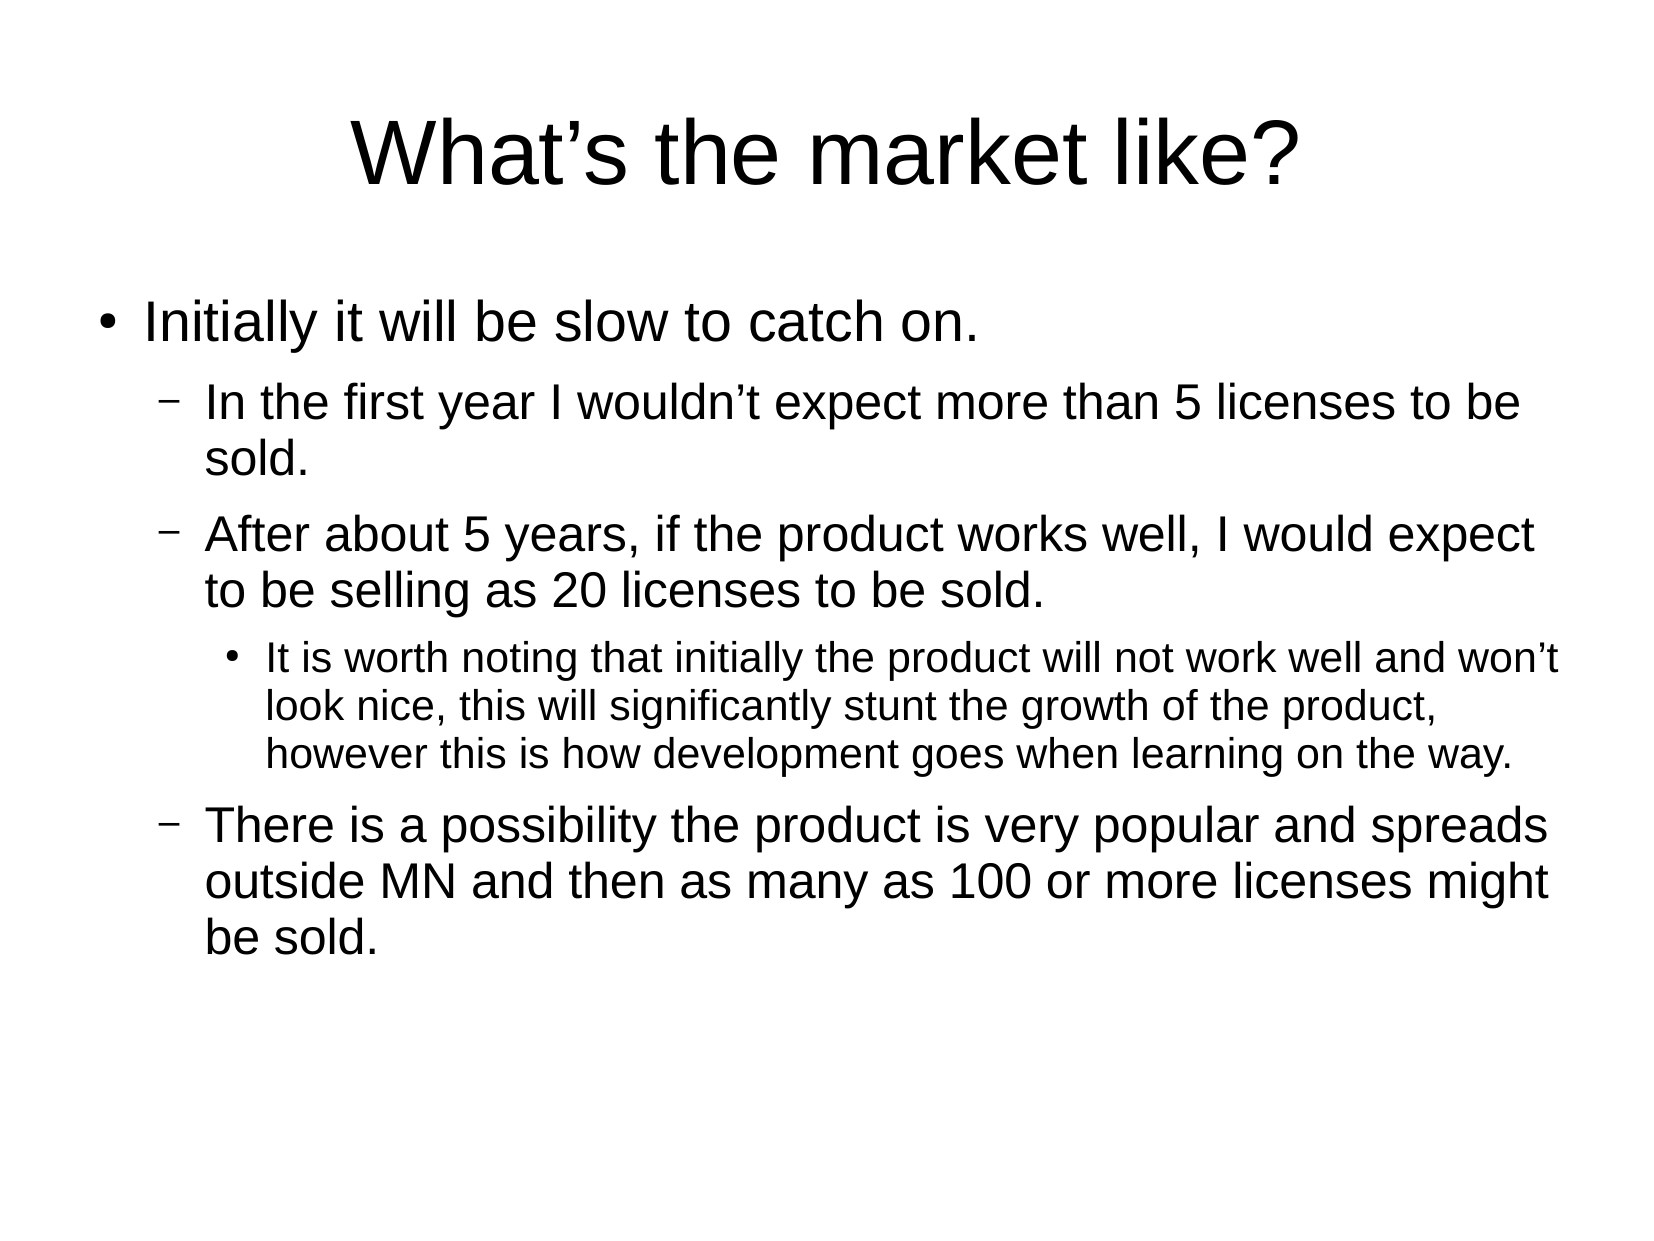

# What’s the market like?
Initially it will be slow to catch on.
In the first year I wouldn’t expect more than 5 licenses to be sold.
After about 5 years, if the product works well, I would expect to be selling as 20 licenses to be sold.
It is worth noting that initially the product will not work well and won’t look nice, this will significantly stunt the growth of the product, however this is how development goes when learning on the way.
There is a possibility the product is very popular and spreads outside MN and then as many as 100 or more licenses might be sold.